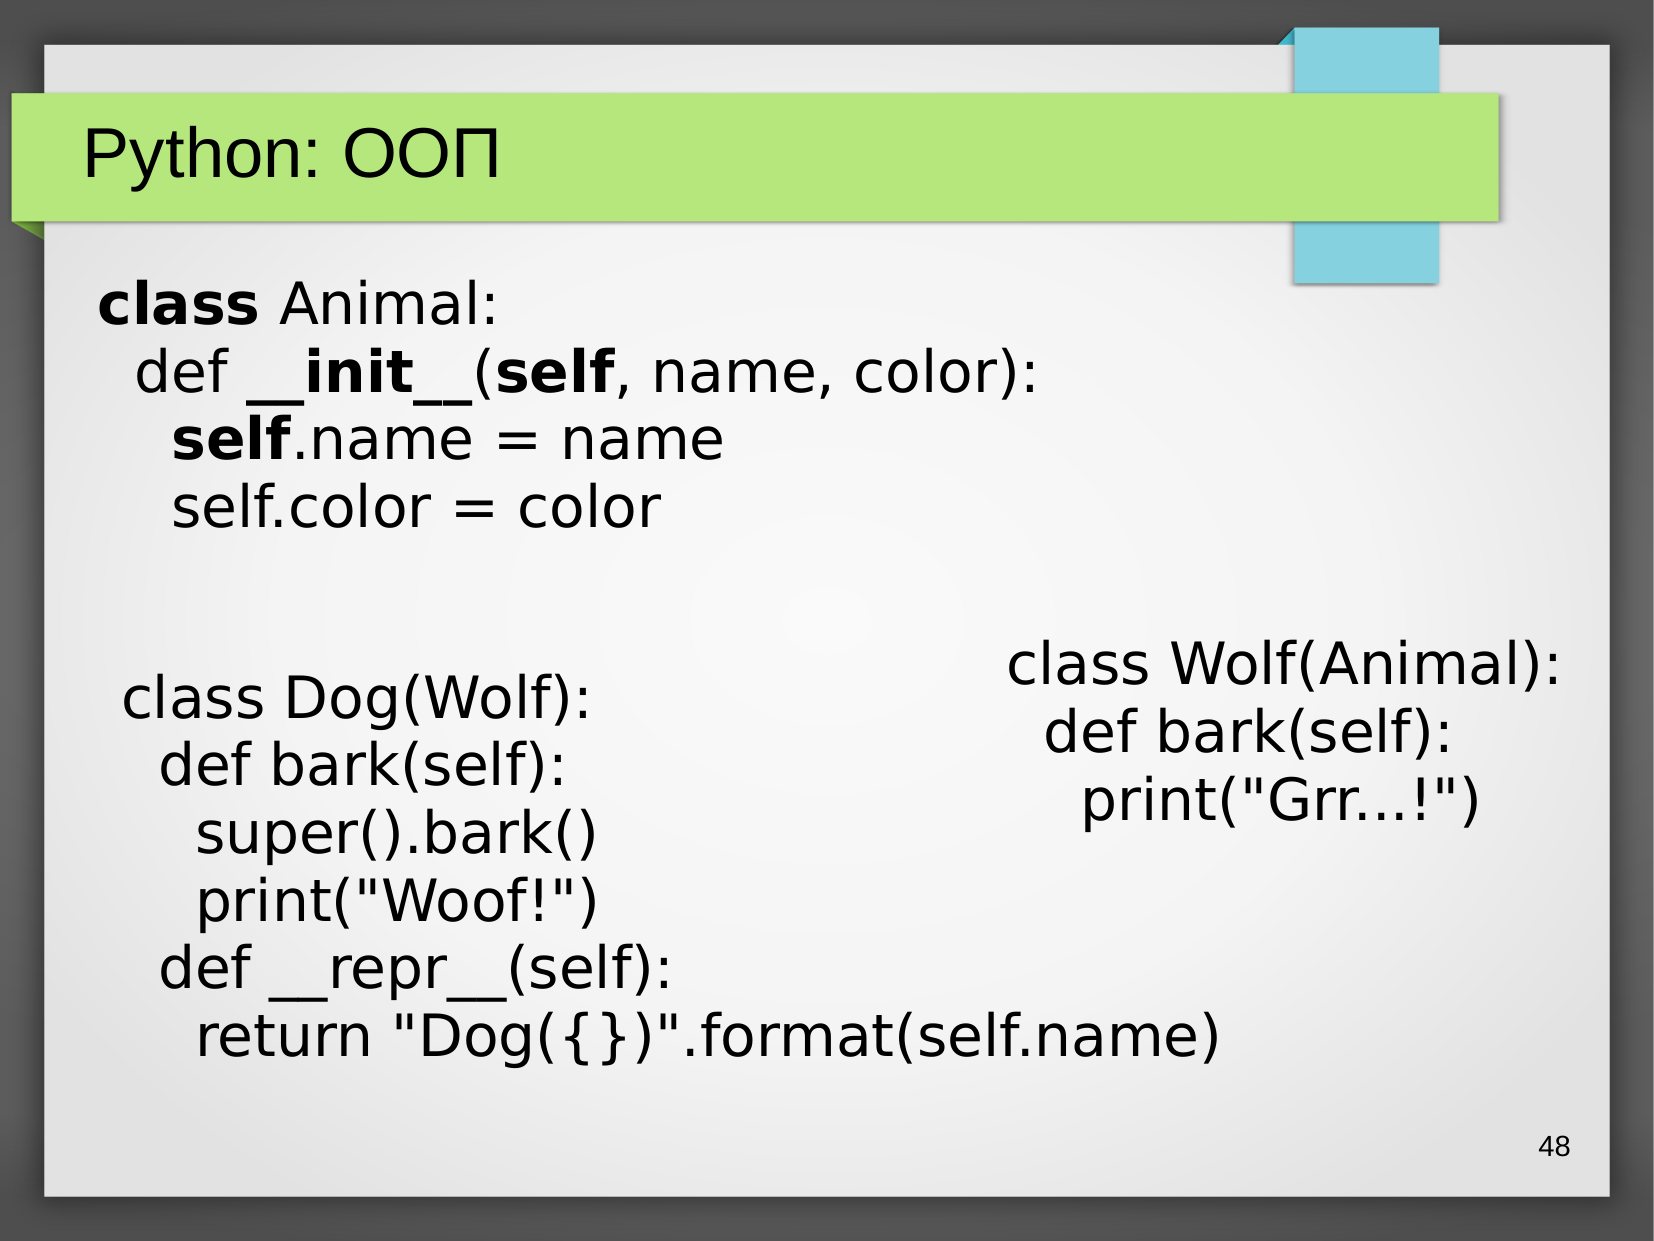

# Python: ООП
class Animal:
 def __init__(self, name, color):
 self.name = name
 self.color = color
class Wolf(Animal):
 def bark(self):
 print("Grr...!")
class Dog(Wolf):
 def bark(self):
 super().bark()
 print("Woof!")
 def __repr__(self):
 return "Dog({})".format(self.name)
48